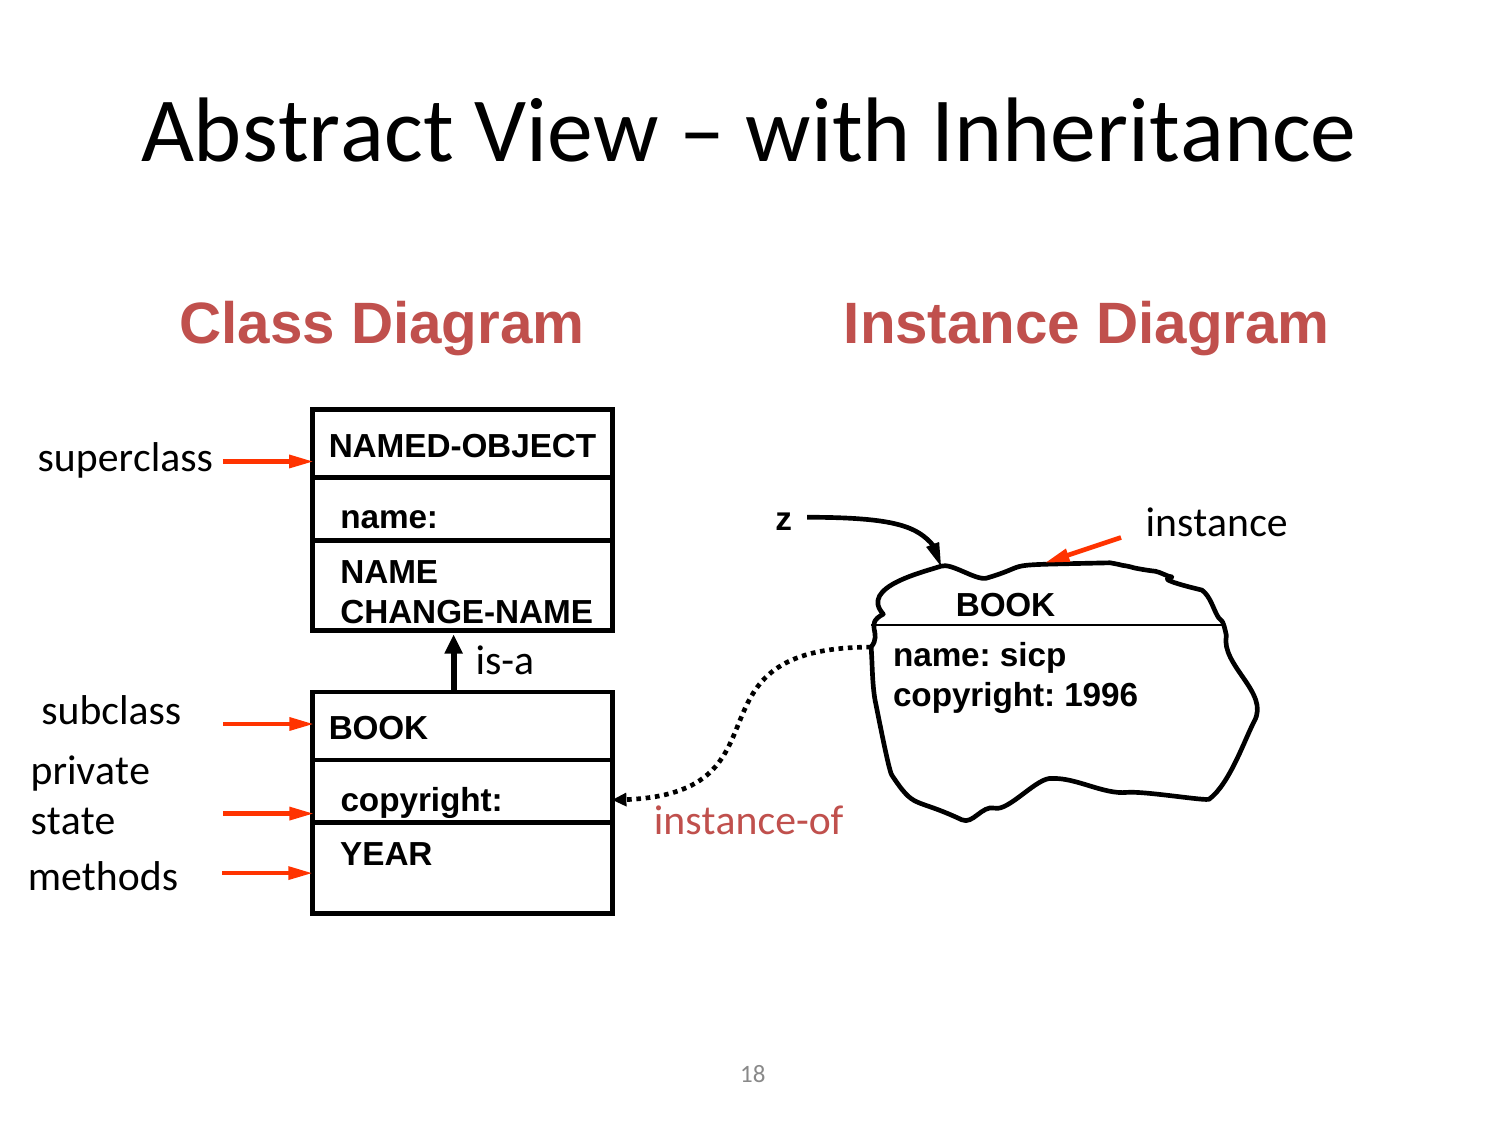

# Abstract View – with Inheritance
 Class Diagram Instance Diagram
NAMED-OBJECT
name:
NAME
CHANGE-NAME
superclass
instance
z
 BOOK
name: sicp
copyright: 1996
is-a
subclass
BOOK
copyright:
YEAR
private
state
instance-of
methods